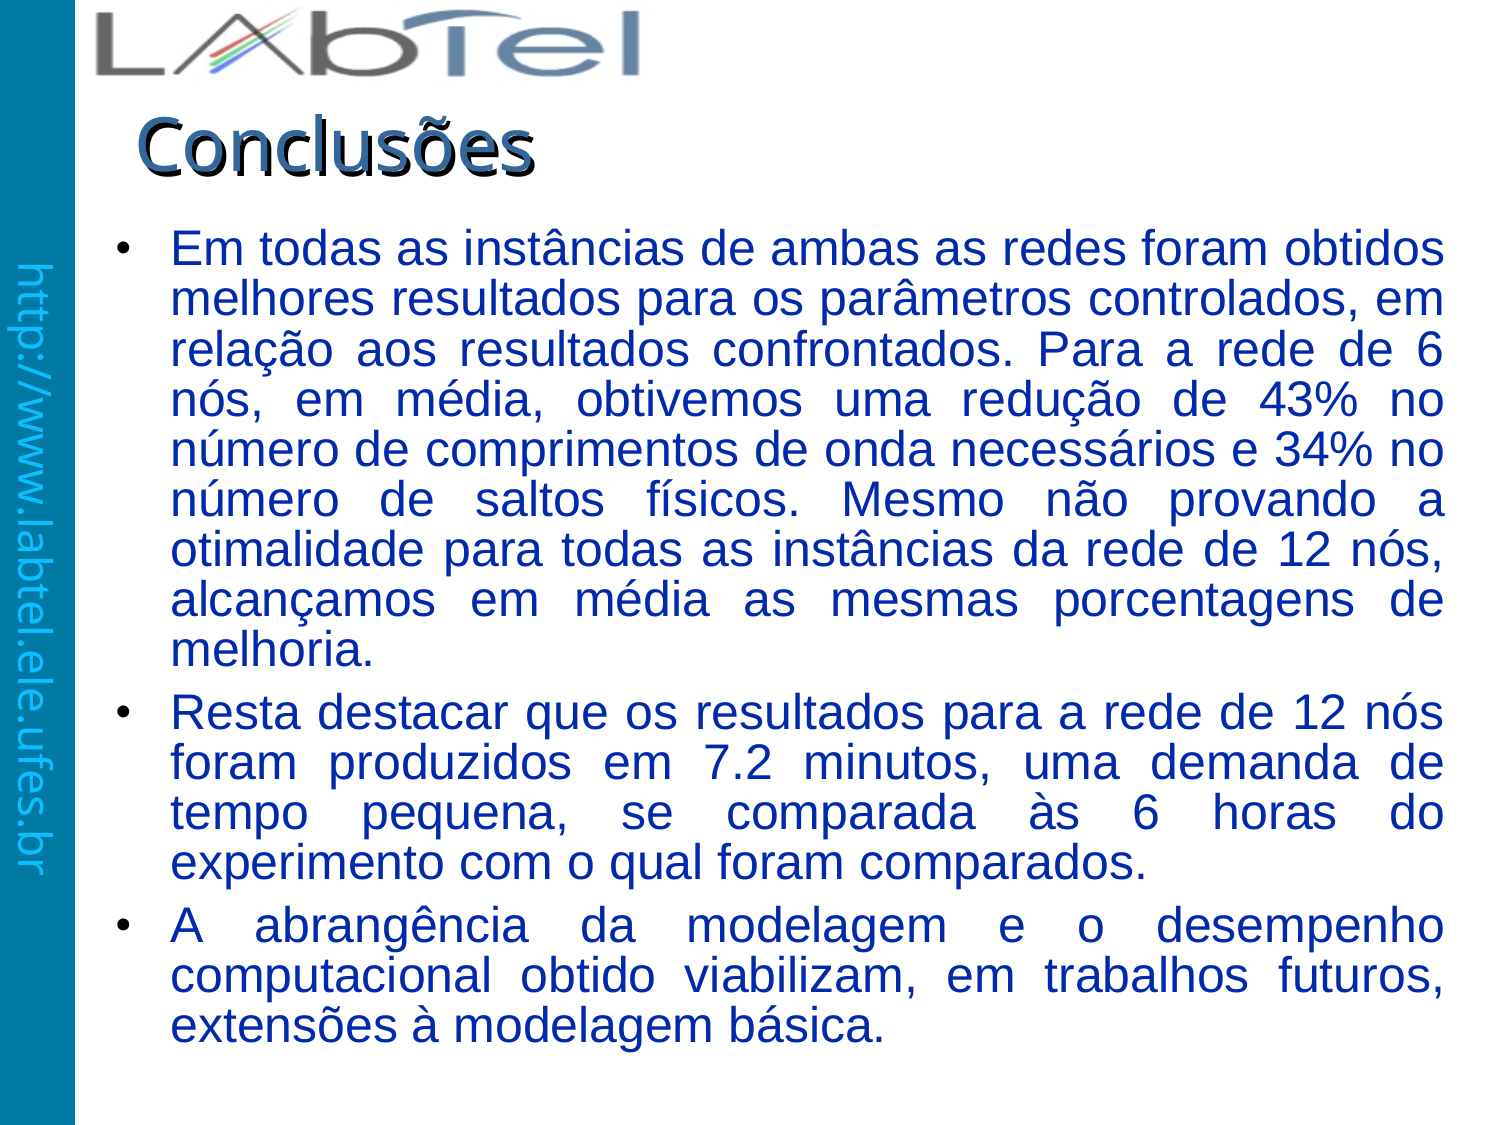

# Conclusões
Em todas as instâncias de ambas as redes foram obtidos melhores resultados para os parâmetros controlados, em relação aos resultados confrontados. Para a rede de 6 nós, em média, obtivemos uma redução de 43% no número de comprimentos de onda necessários e 34% no número de saltos físicos. Mesmo não provando a otimalidade para todas as instâncias da rede de 12 nós, alcançamos em média as mesmas porcentagens de melhoria.
Resta destacar que os resultados para a rede de 12 nós foram produzidos em 7.2 minutos, uma demanda de tempo pequena, se comparada às 6 horas do experimento com o qual foram comparados.
A abrangência da modelagem e o desempenho computacional obtido viabilizam, em trabalhos futuros, extensões à modelagem básica.